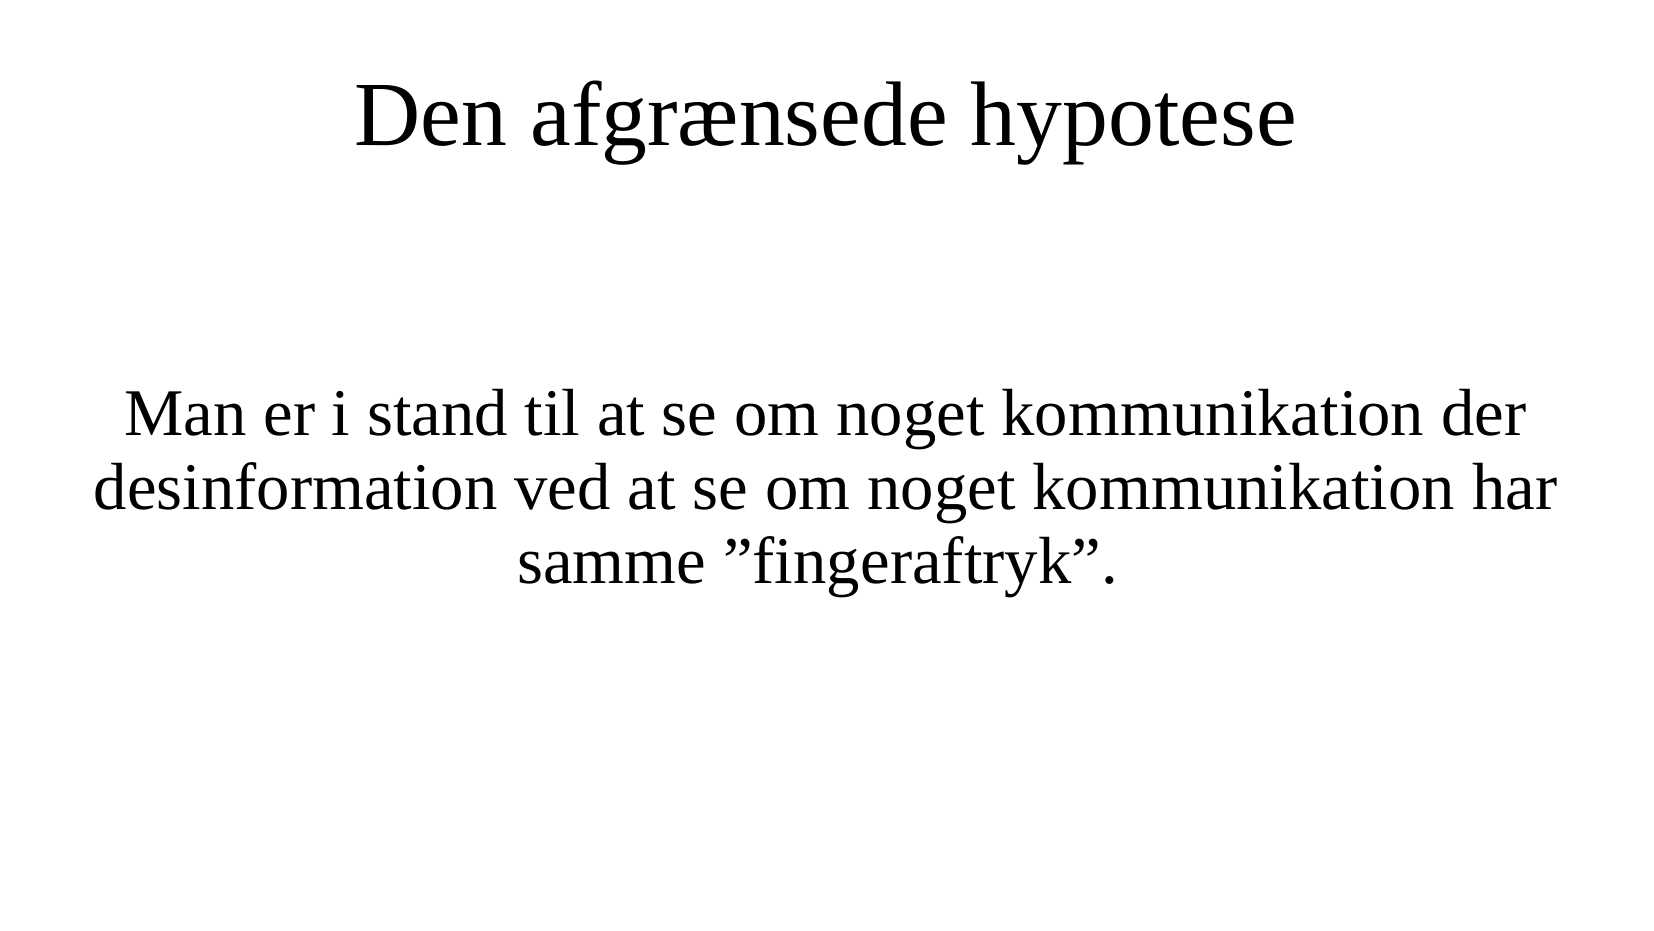

# Den afgrænsede hypotese
Man er i stand til at se om noget kommunikation der desinformation ved at se om noget kommunikation har samme ”fingeraftryk”.